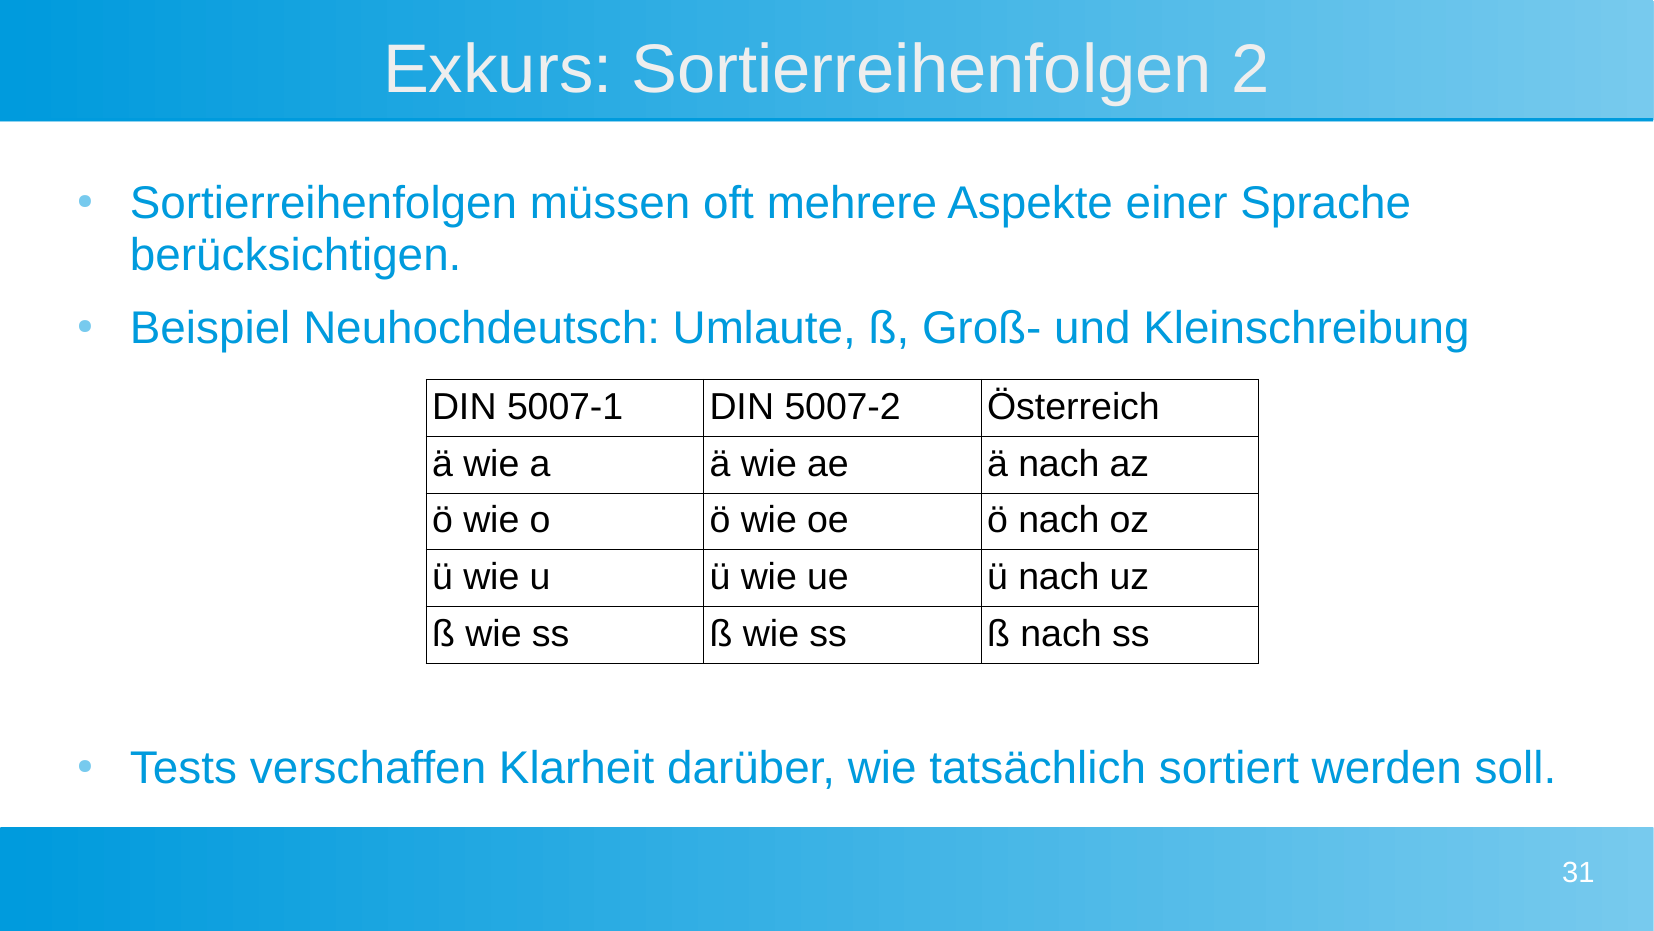

# Exkurs: Sortierreihenfolgen 2
Sortierreihenfolgen müssen oft mehrere Aspekte einer Sprache berücksichtigen.
Beispiel Neuhochdeutsch: Umlaute, ß, Groß- und Kleinschreibung
Tests verschaffen Klarheit darüber, wie tatsächlich sortiert werden soll.
| DIN 5007-1 | DIN 5007-2 | Österreich |
| --- | --- | --- |
| ä wie a | ä wie ae | ä nach az |
| ö wie o | ö wie oe | ö nach oz |
| ü wie u | ü wie ue | ü nach uz |
| ß wie ss | ß wie ss | ß nach ss |
31